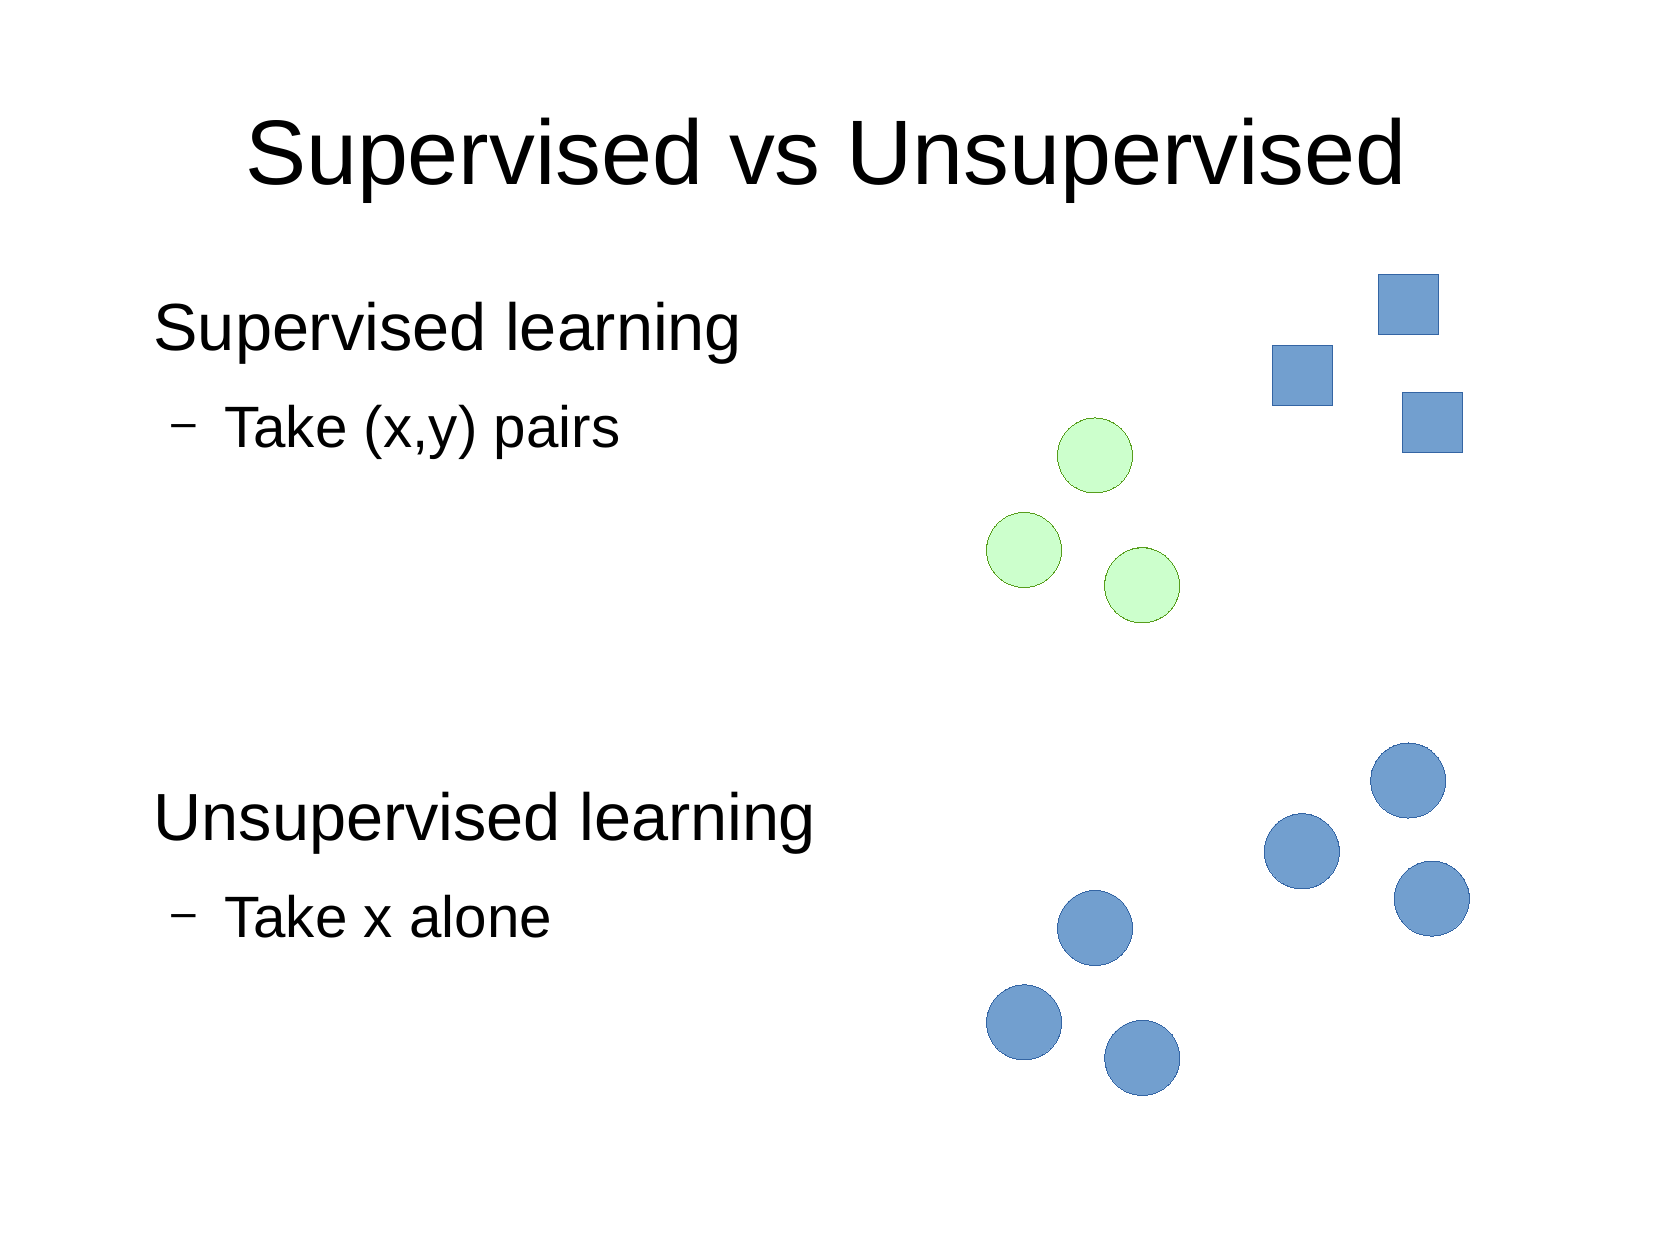

# Supervised vs Unsupervised
Supervised learning
Take (x,y) pairs
Unsupervised learning
Take x alone